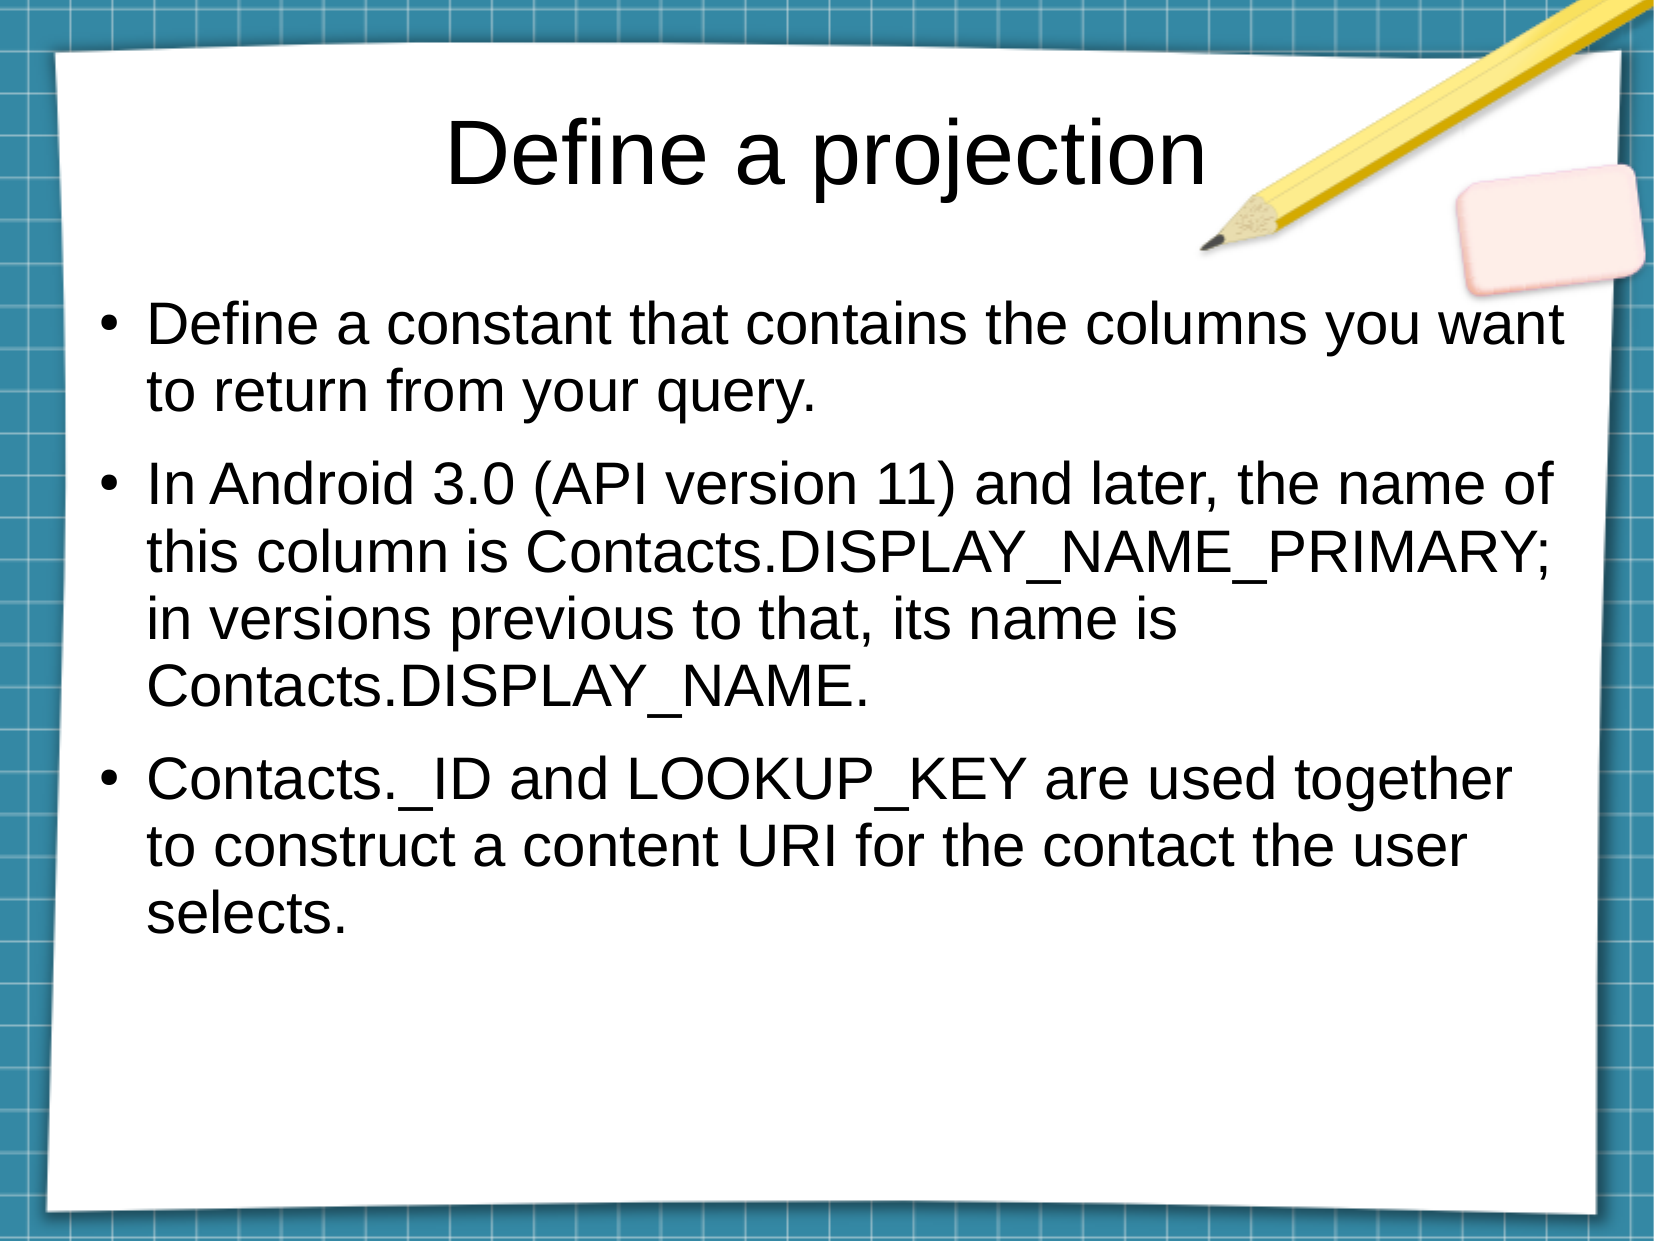

# Define a projection
Define a constant that contains the columns you want to return from your query.
In Android 3.0 (API version 11) and later, the name of this column is Contacts.DISPLAY_NAME_PRIMARY; in versions previous to that, its name is Contacts.DISPLAY_NAME.
Contacts._ID and LOOKUP_KEY are used together to construct a content URI for the contact the user selects.